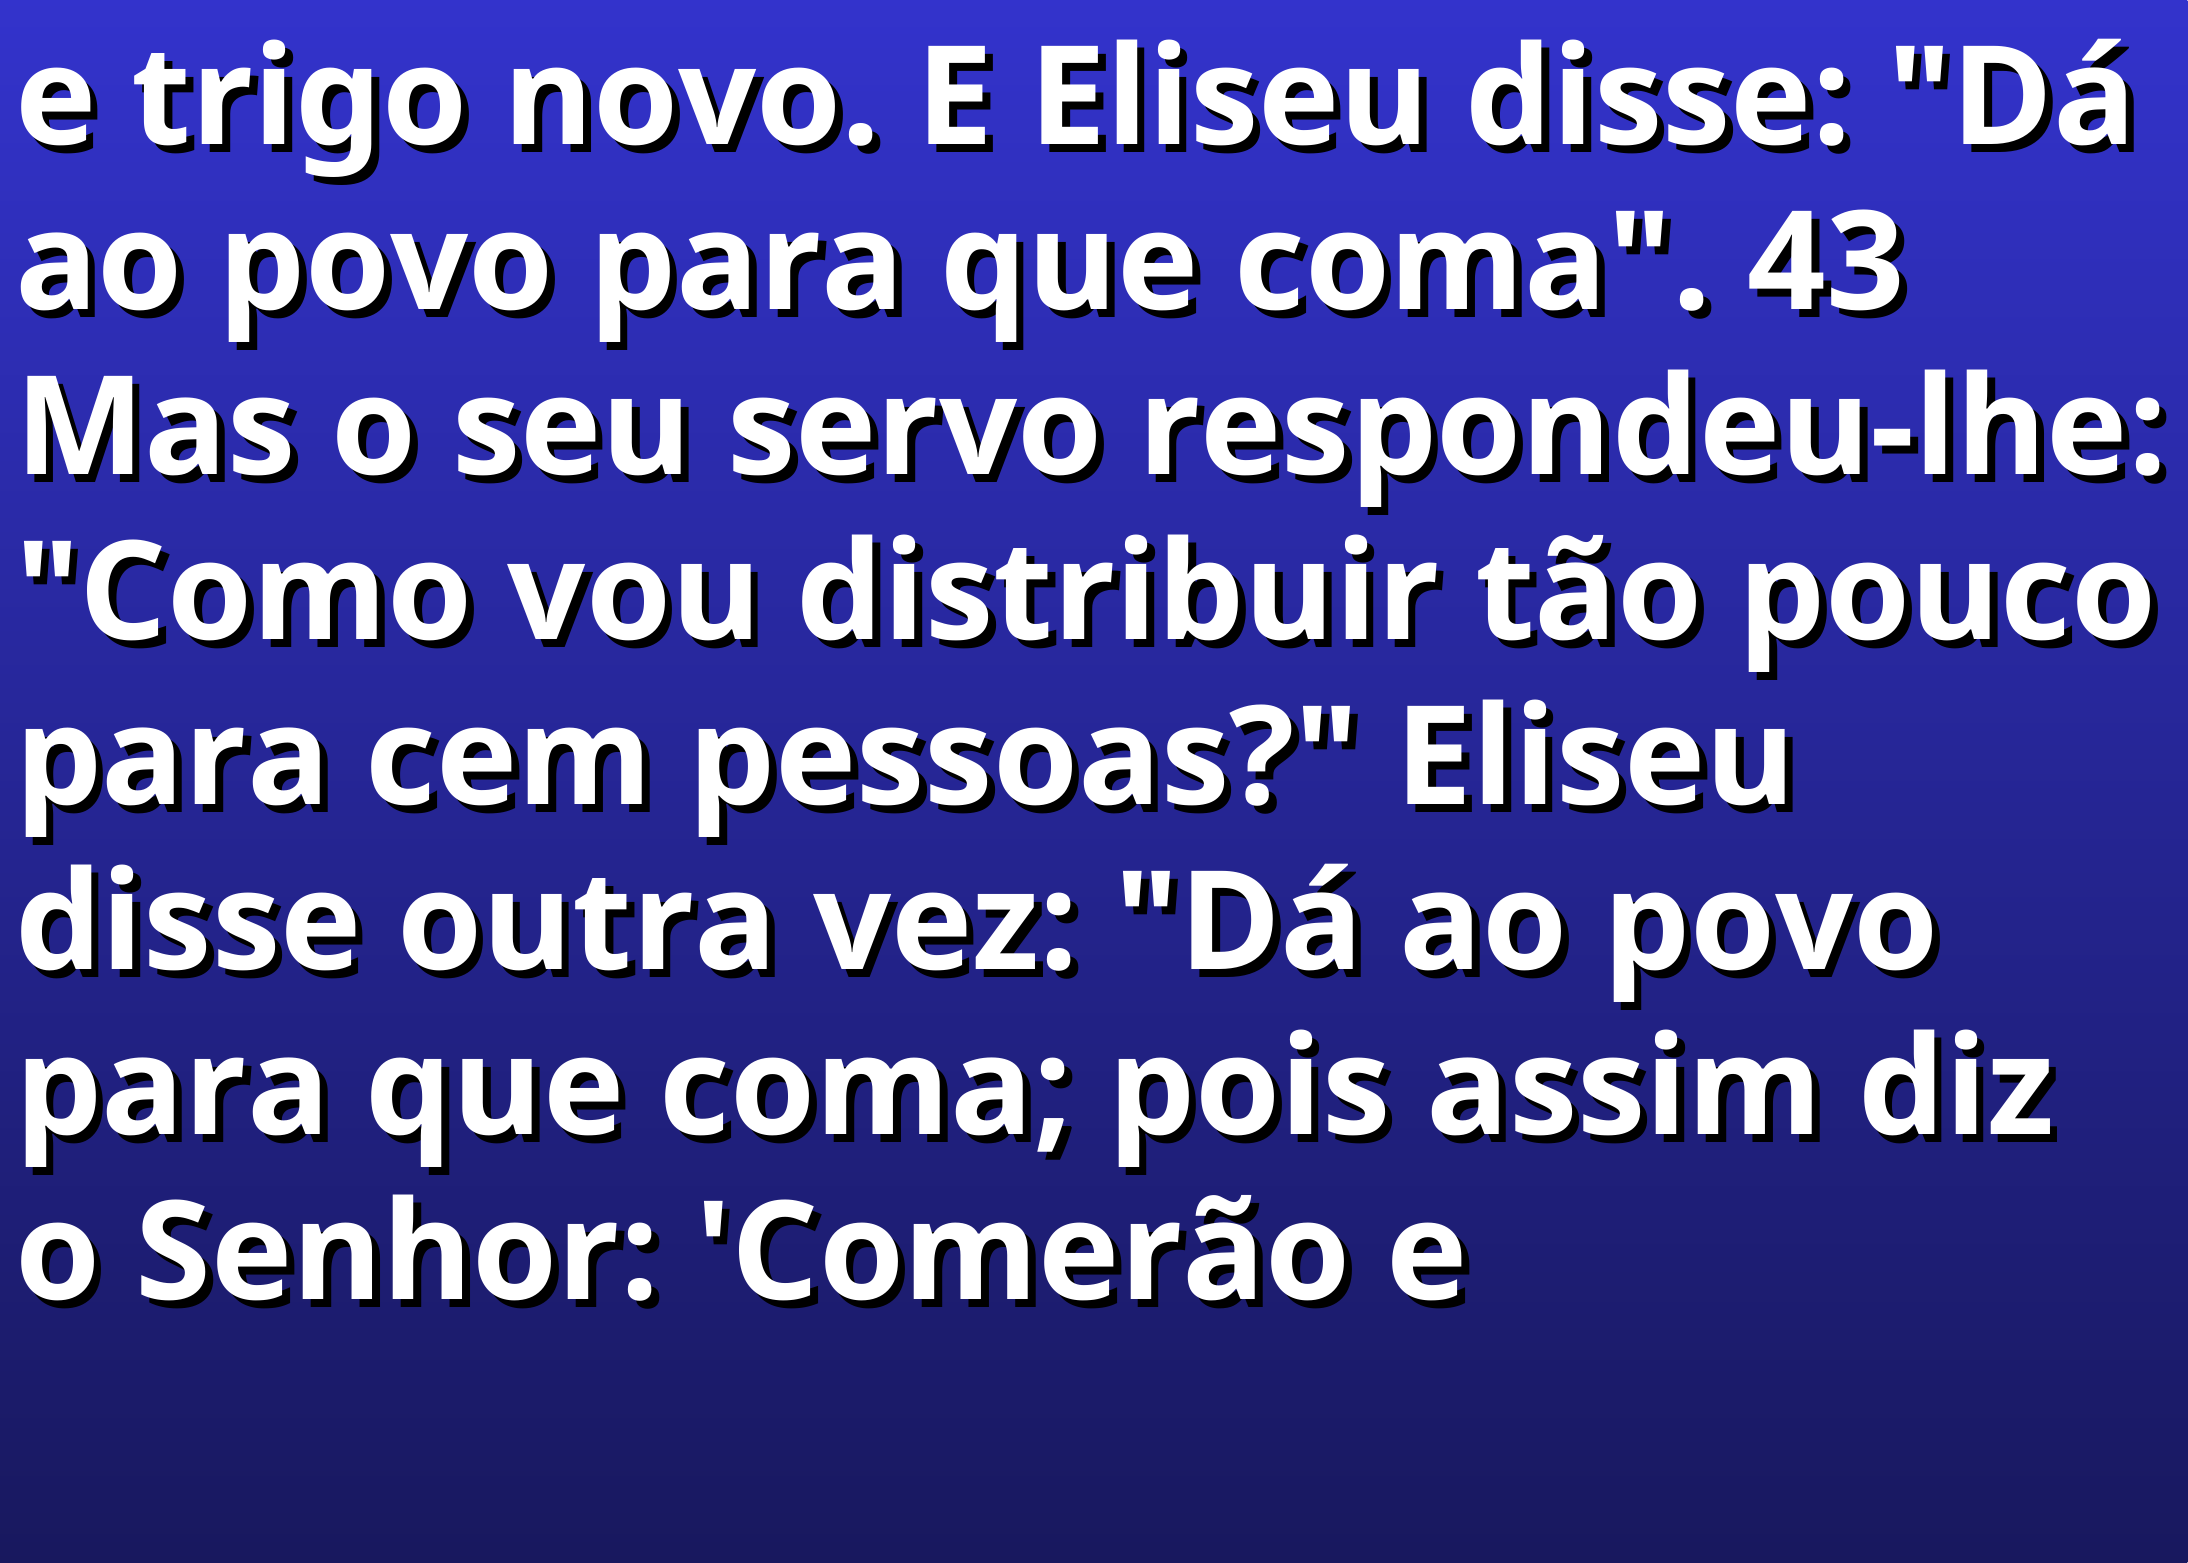

e trigo novo. E Eliseu disse: "Dá ao povo para que coma". 43 Mas o seu servo respondeu-lhe: "Como vou distribuir tão pouco para cem pessoas?" Eliseu disse outra vez: "Dá ao povo para que coma; pois assim diz o Senhor: 'Comerão e